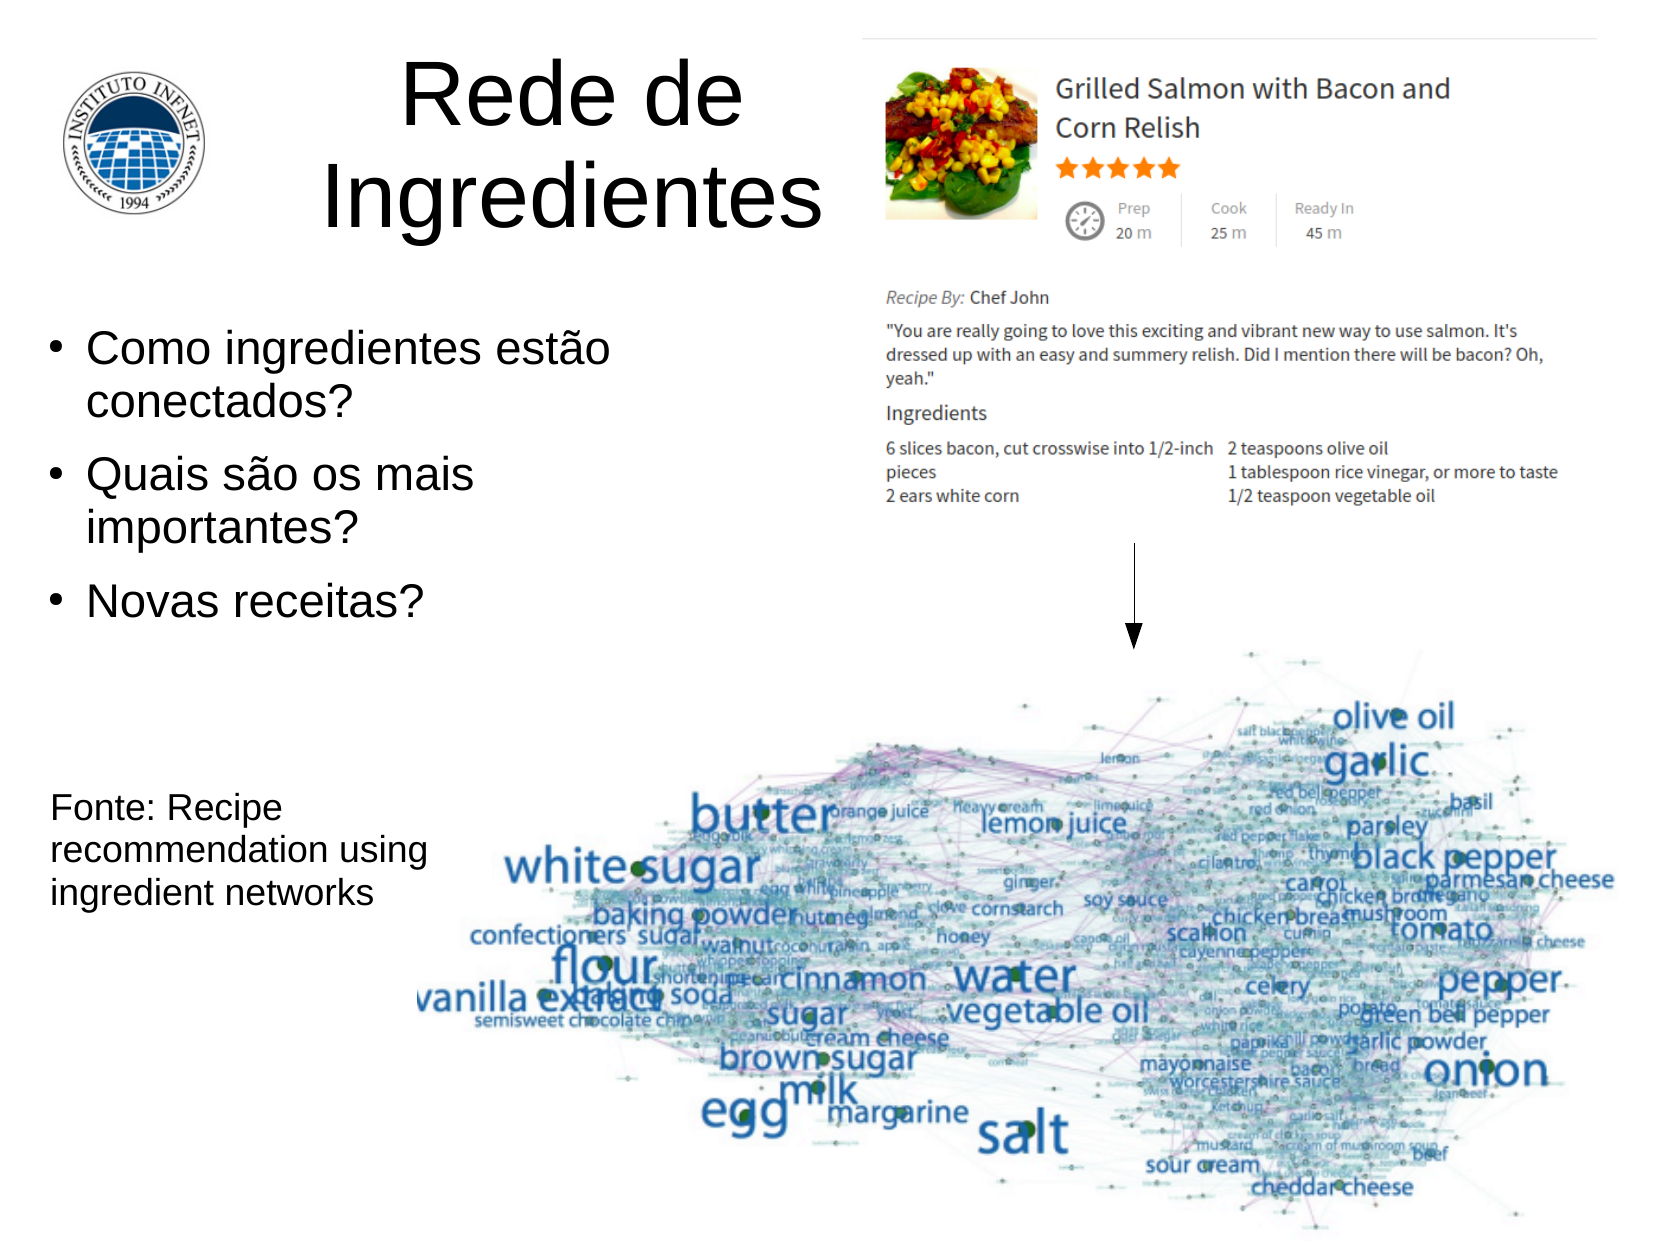

# Rede de Ingredientes
Como ingredientes estão conectados?
Quais são os mais importantes?
Novas receitas?
Fonte: Recipe recommendation using ingredient networks